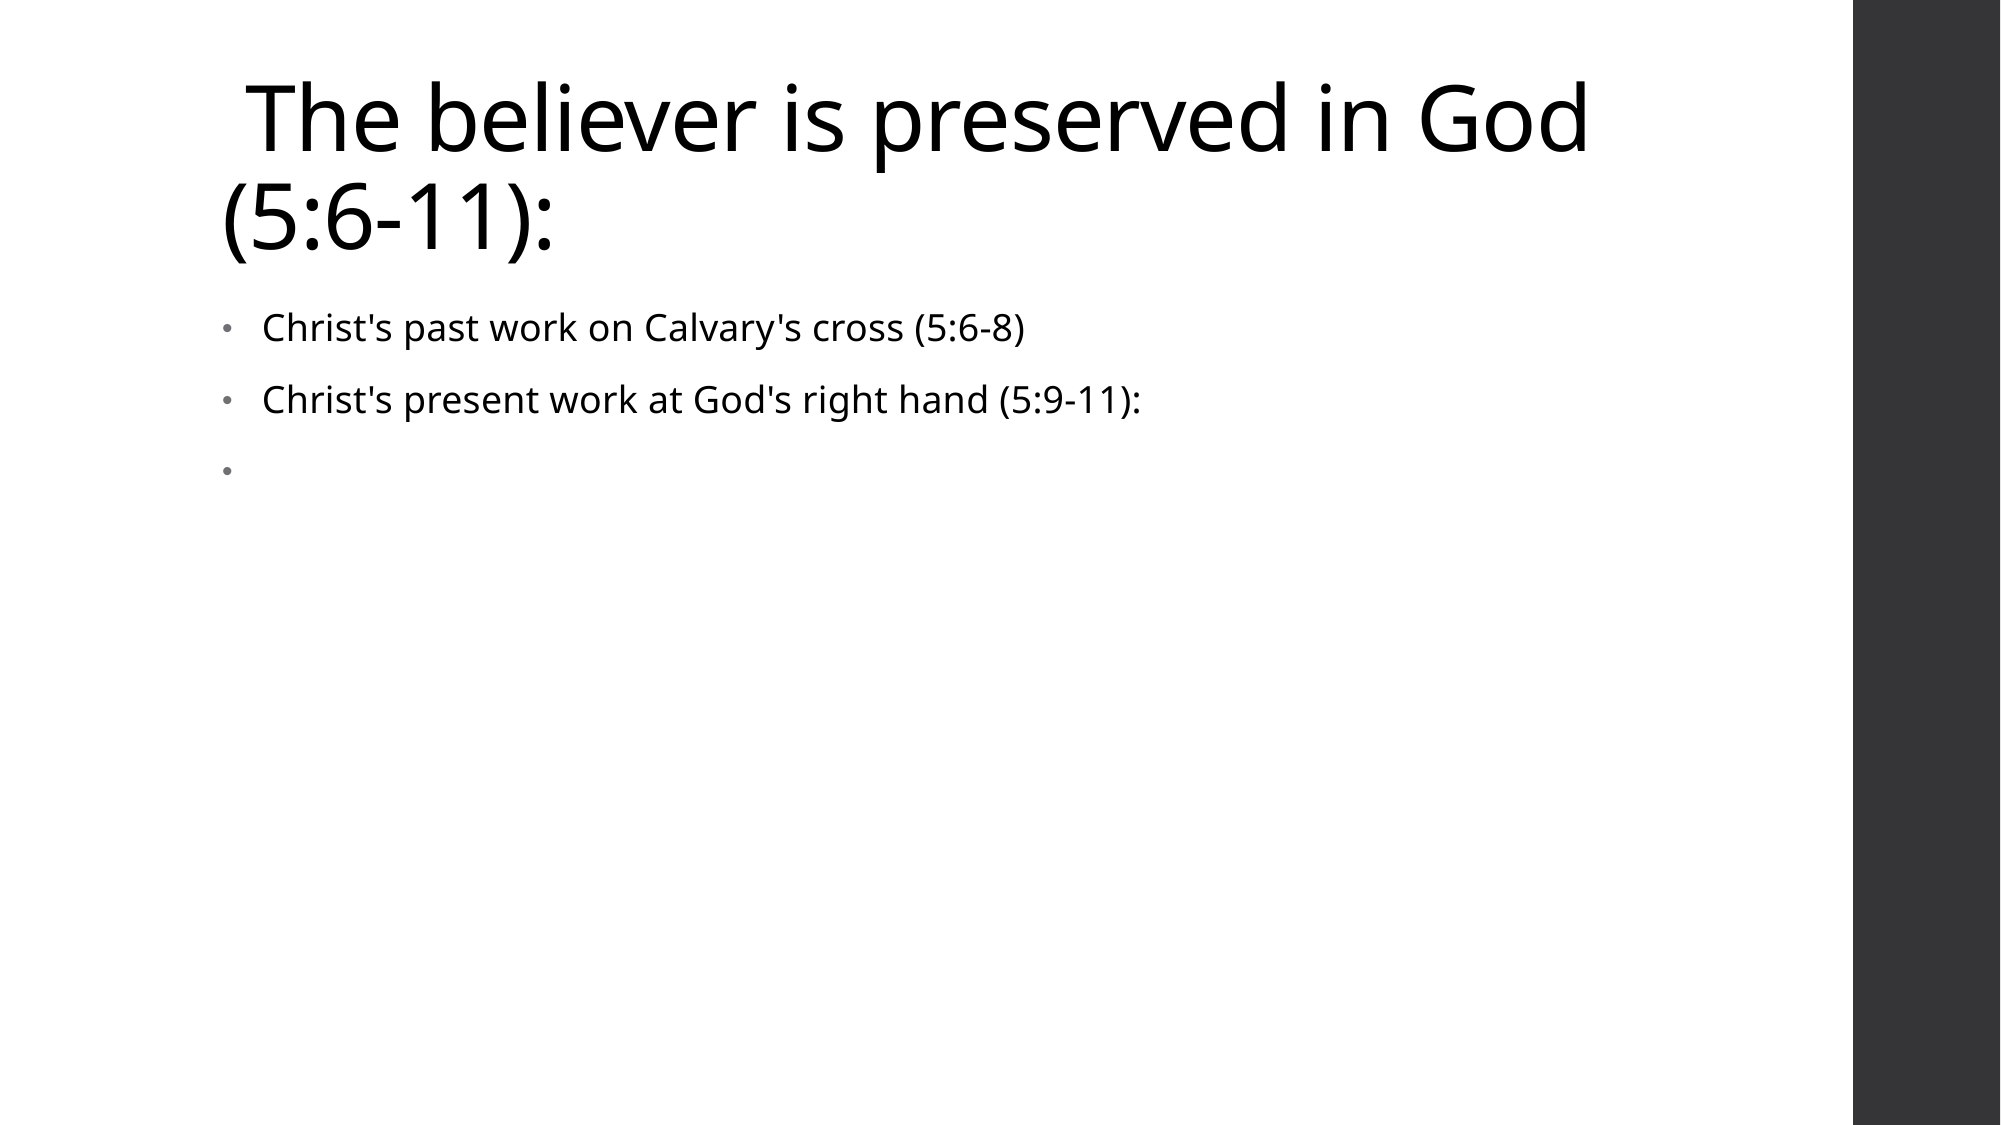

# The believer is preserved in God (5:6-11):
 Christ's past work on Calvary's cross (5:6-8)
 Christ's present work at God's right hand (5:9-11):